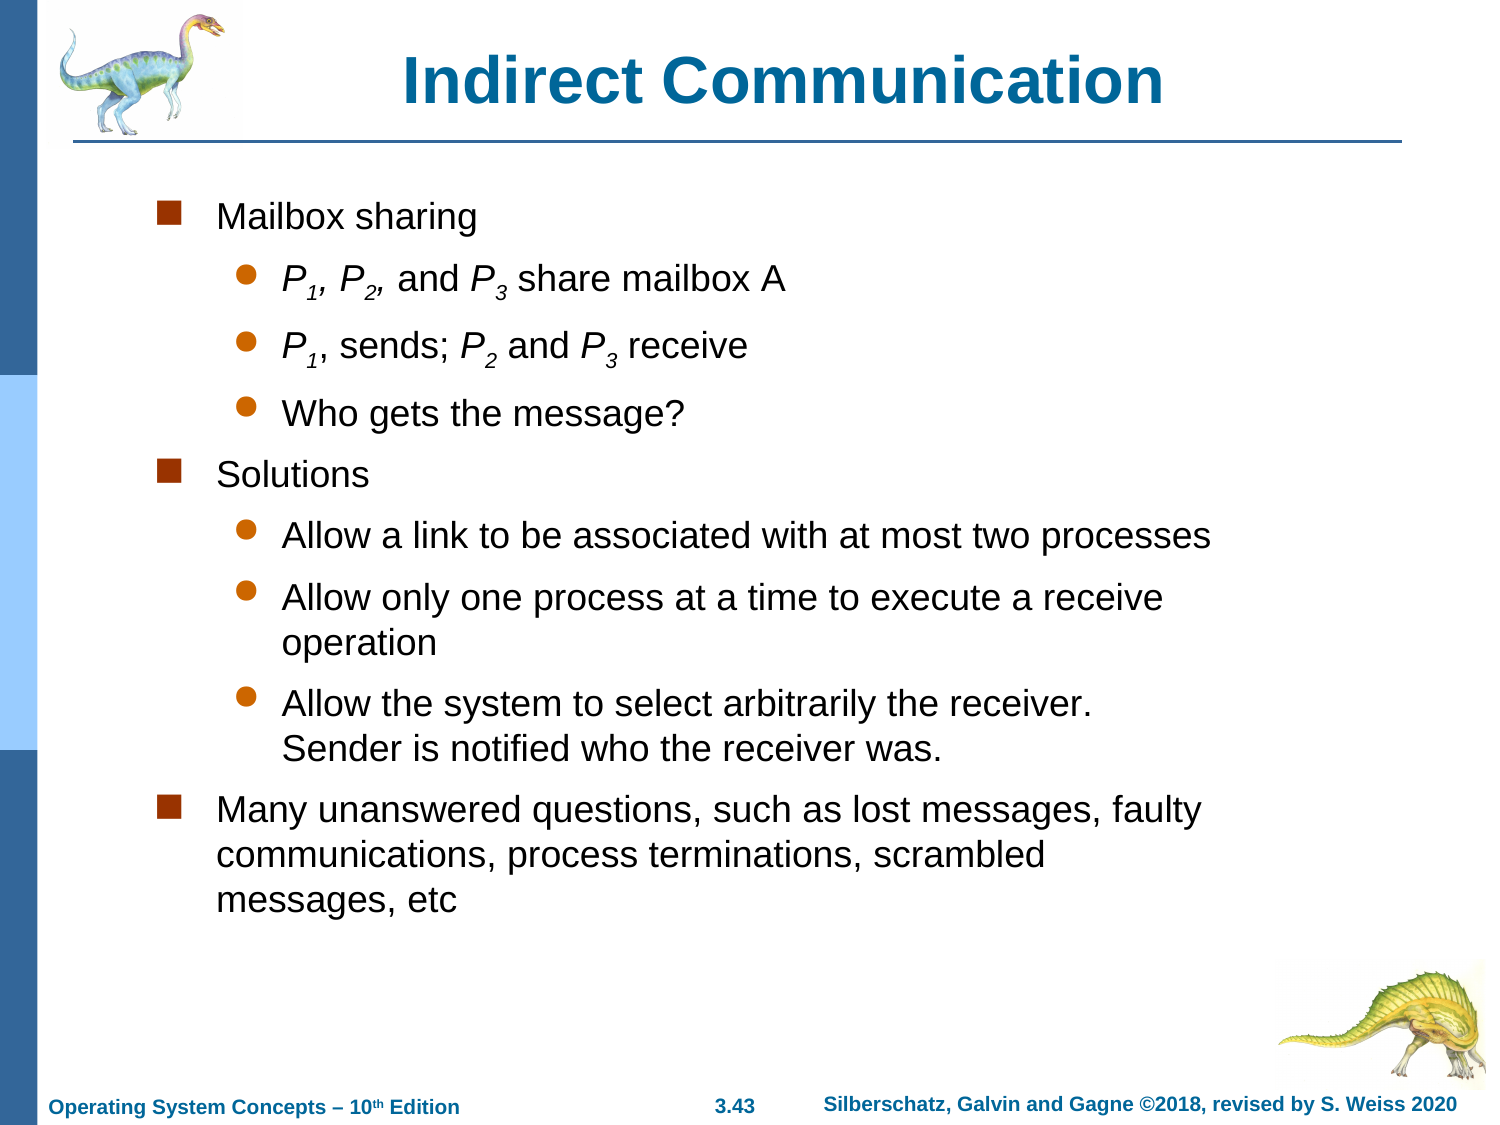

# Indirect Communication
Mailbox sharing
P1, P2, and P3 share mailbox A
P1, sends; P2 and P3 receive
Who gets the message?
Solutions
Allow a link to be associated with at most two processes
Allow only one process at a time to execute a receive operation
Allow the system to select arbitrarily the receiver. Sender is notified who the receiver was.
Many unanswered questions, such as lost messages, faulty communications, process terminations, scrambled messages, etc